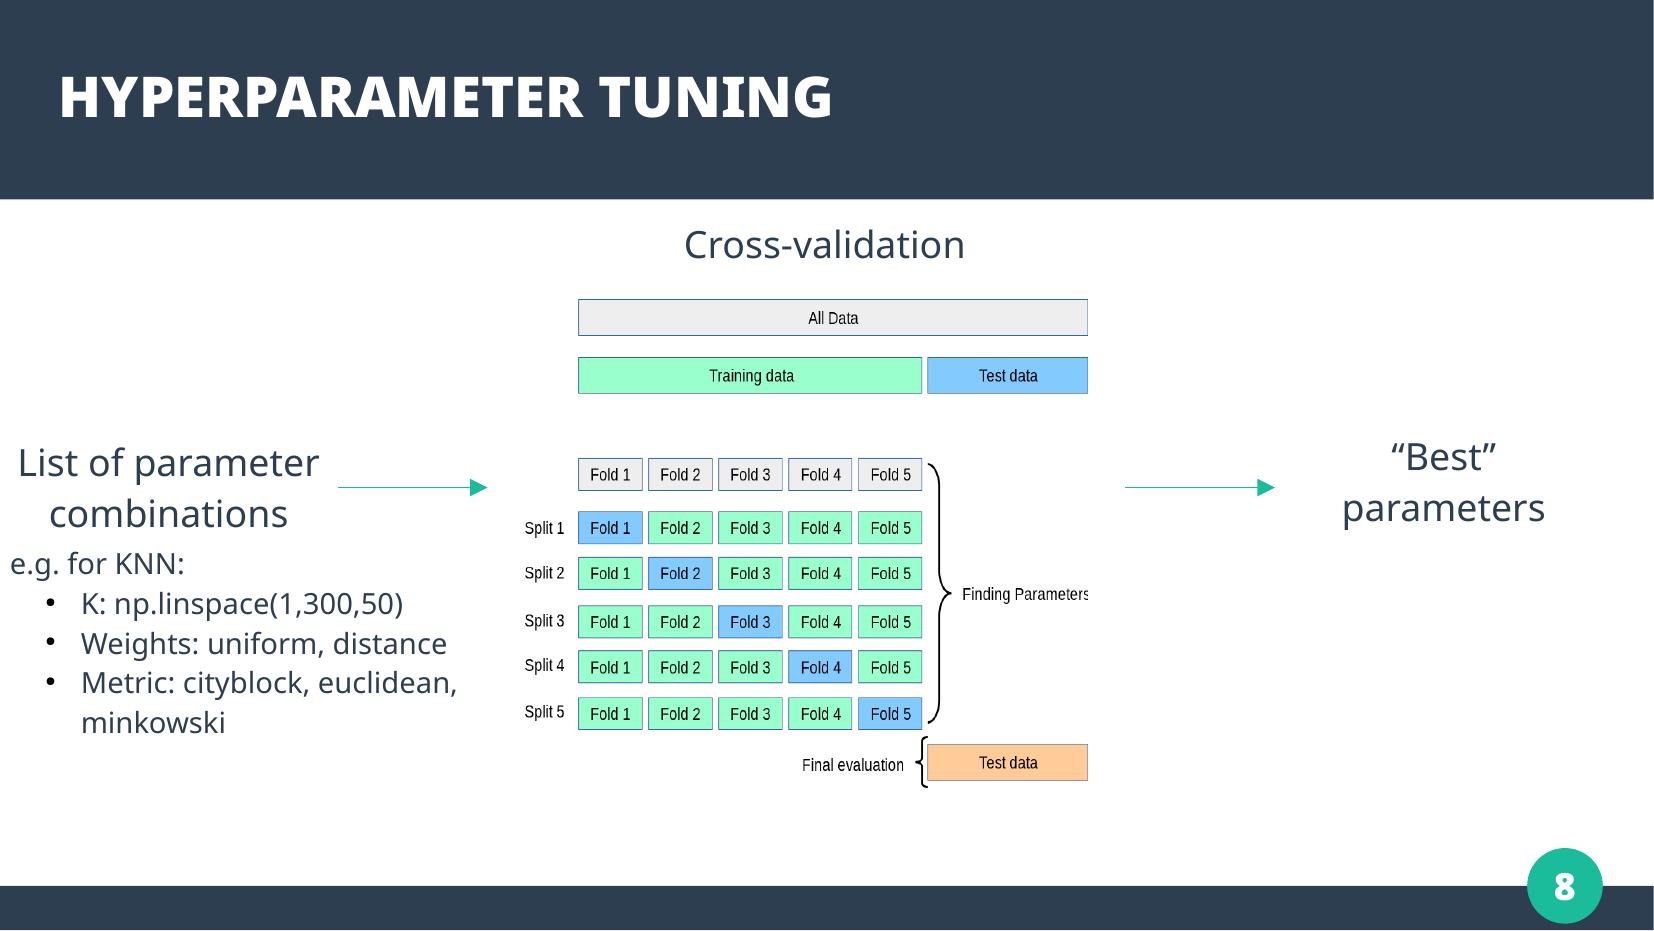

# HYPERPARAMETER TUNING
Cross-validation
“Best” parameters
List of parameter combinations
e.g. for KNN:
K: np.linspace(1,300,50)
Weights: uniform, distance
Metric: cityblock, euclidean,
minkowski